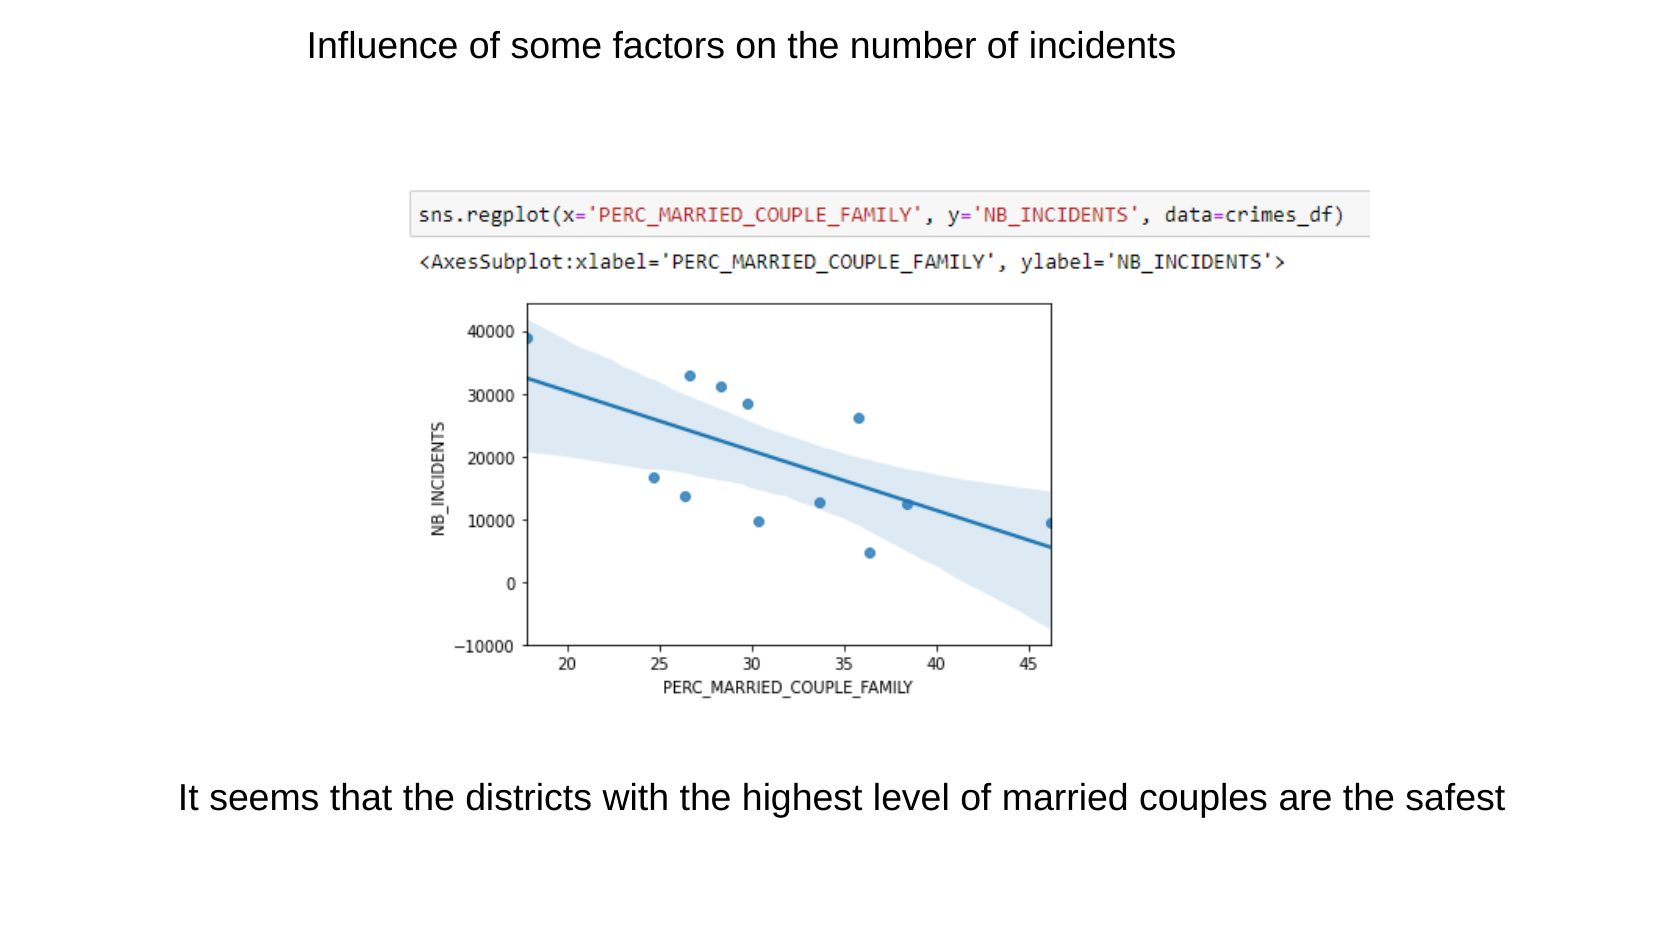

Influence of some factors on the number of incidents
It seems that the districts with the highest level of married couples are the safest